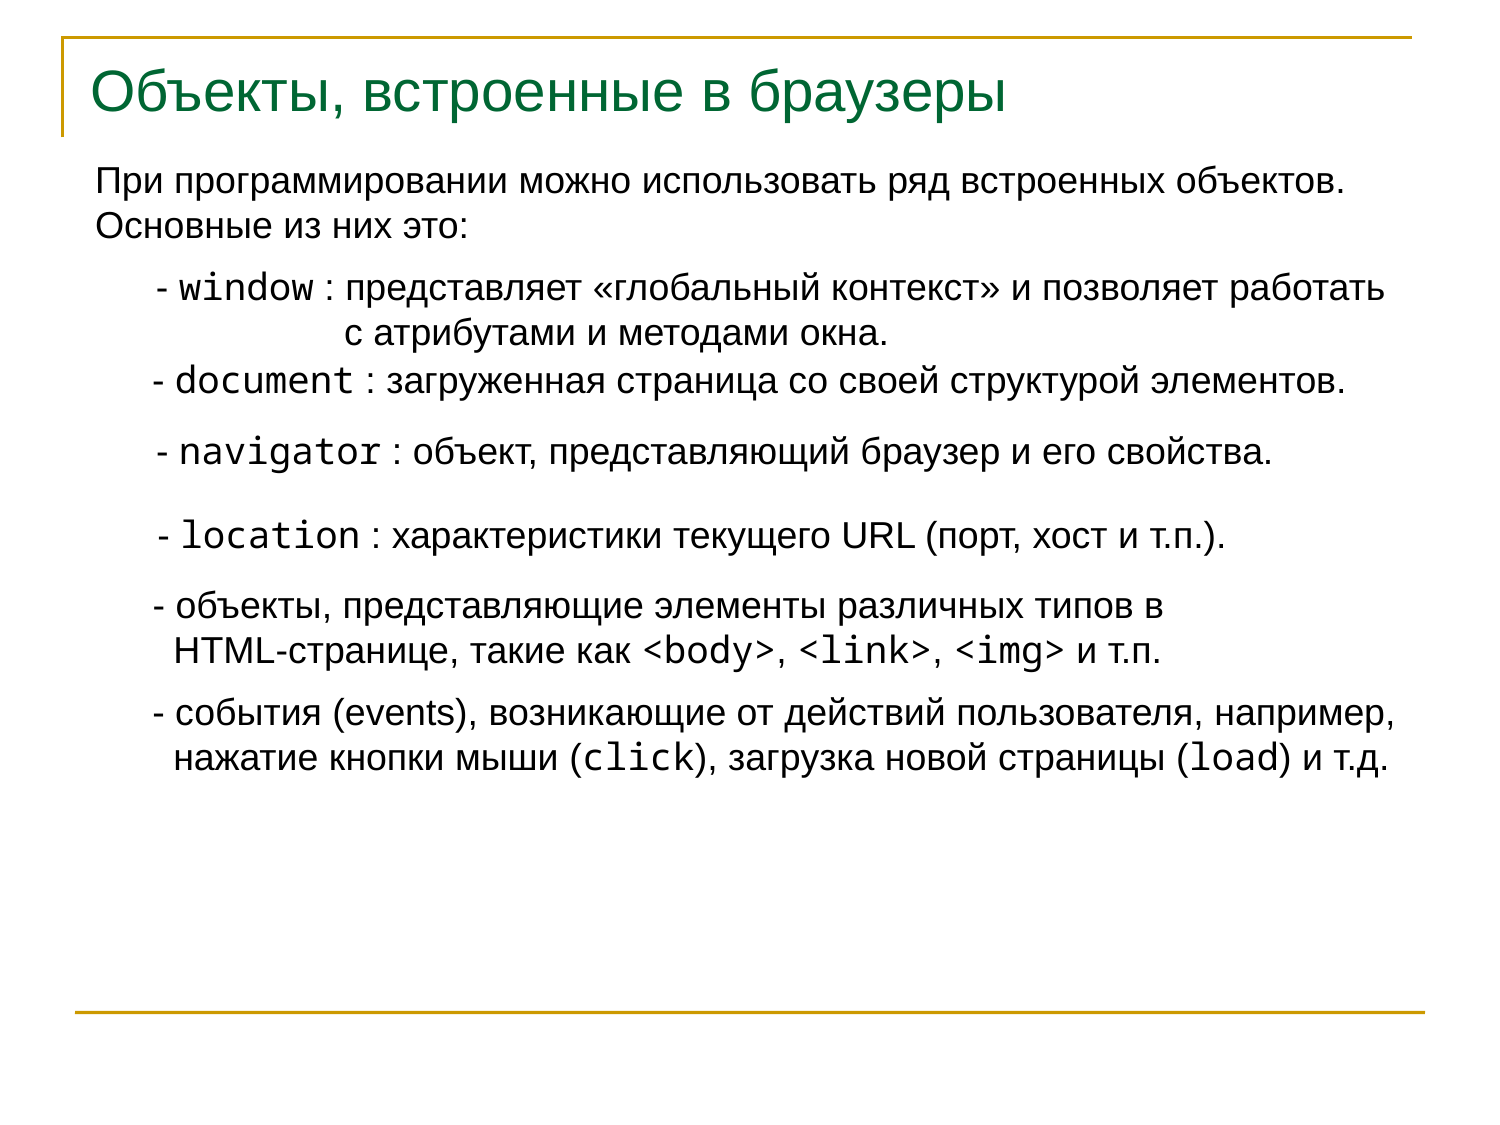

# Объекты, встроенные в браузеры
При программировании можно использовать ряд встроенных объектов.
Основные из них это:
- window : представляет «глобальный контекст» и позволяет работать
 с атрибутами и методами окна.
- document : загруженная страница со своей структурой элементов.
- navigator : объект, представляющий браузер и его свойства.
- location : характеристики текущего URL (порт, хост и т.п.).
- объекты, представляющие элементы различных типов в
 HTML-странице, такие как <body>, <link>, <img> и т.п.
- события (events), возникающие от действий пользователя, например,
 нажатие кнопки мыши (click), загрузка новой страницы (load) и т.д.